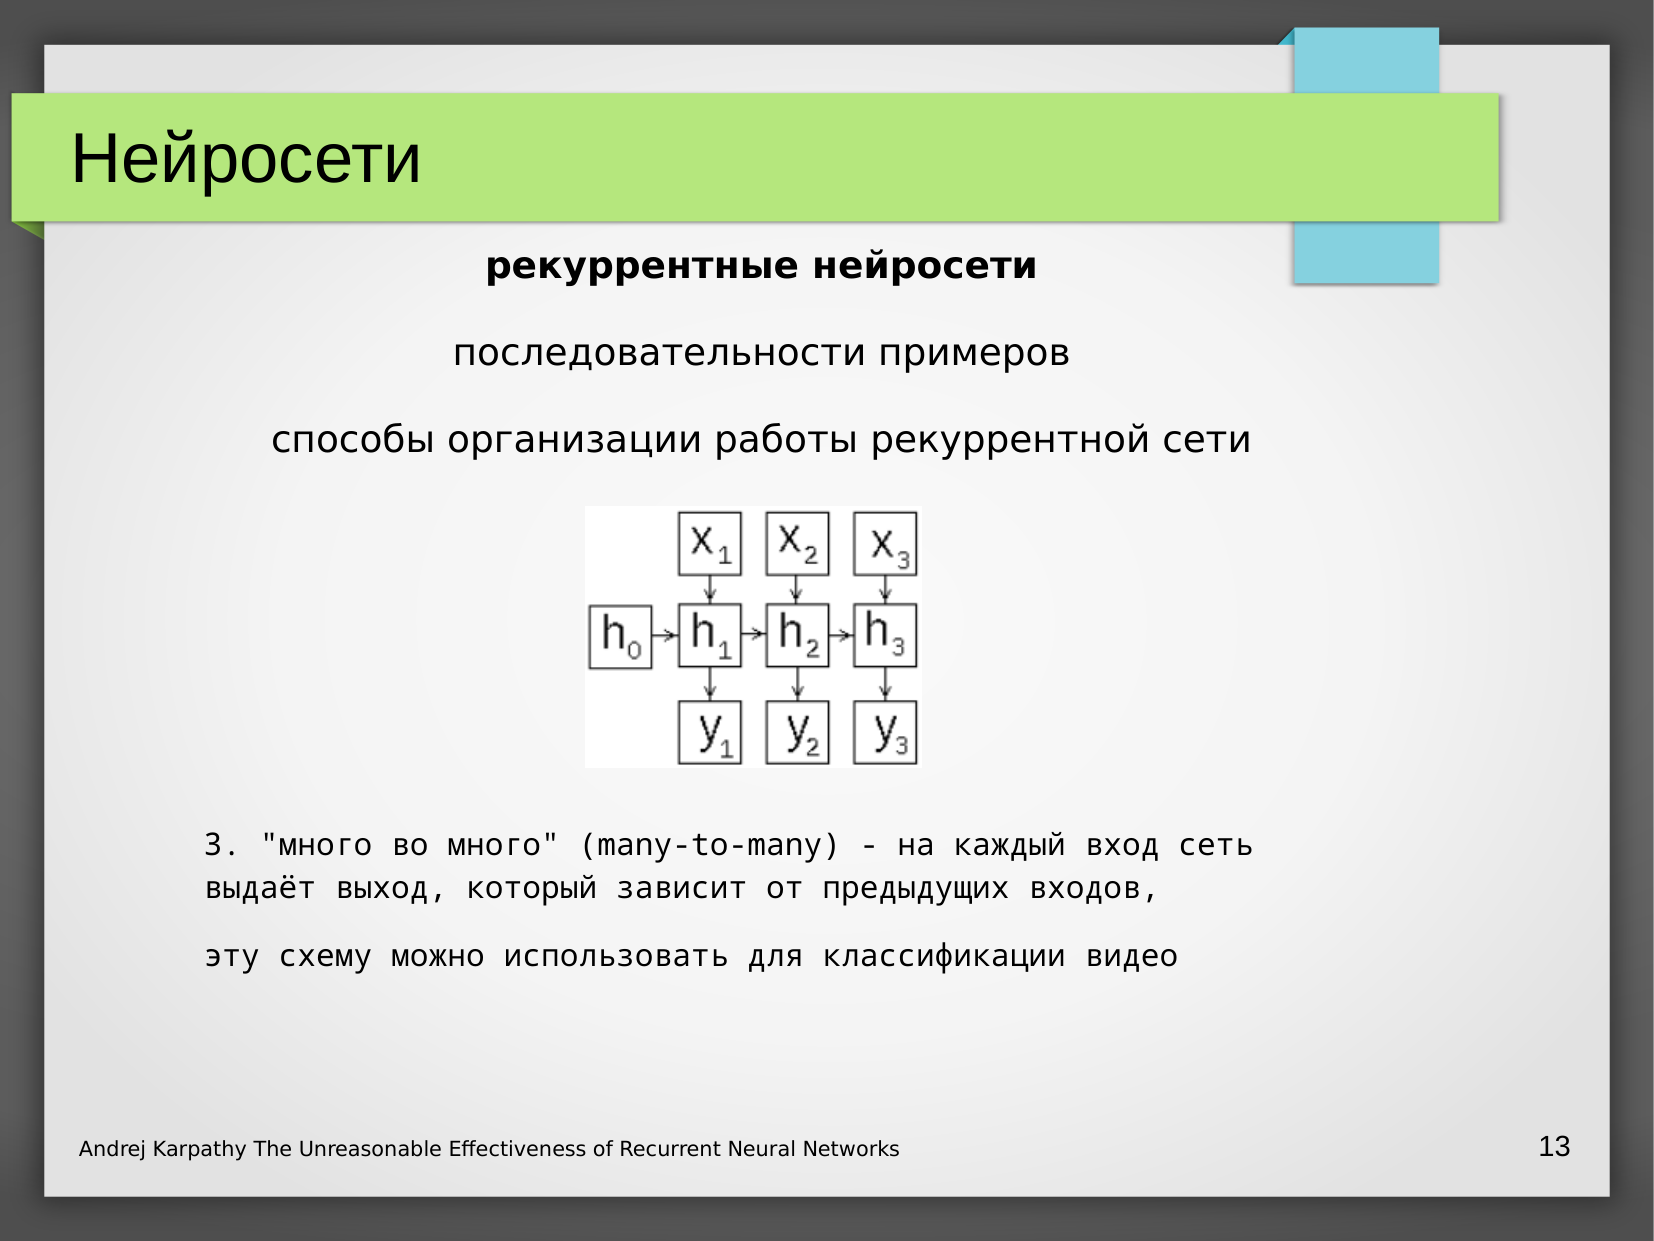

# Нейросети
рекуррентные нейросети
последовательности примеров
способы организации работы рекуррентной сети
3. "много во много" (many-to-many) - на каждый вход сеть выдаёт выход, который зависит от предыдущих входов,
эту схему можно использовать для классификации видео
13
Andrej Karpathy The Unreasonable Effectiveness of Recurrent Neural Networks